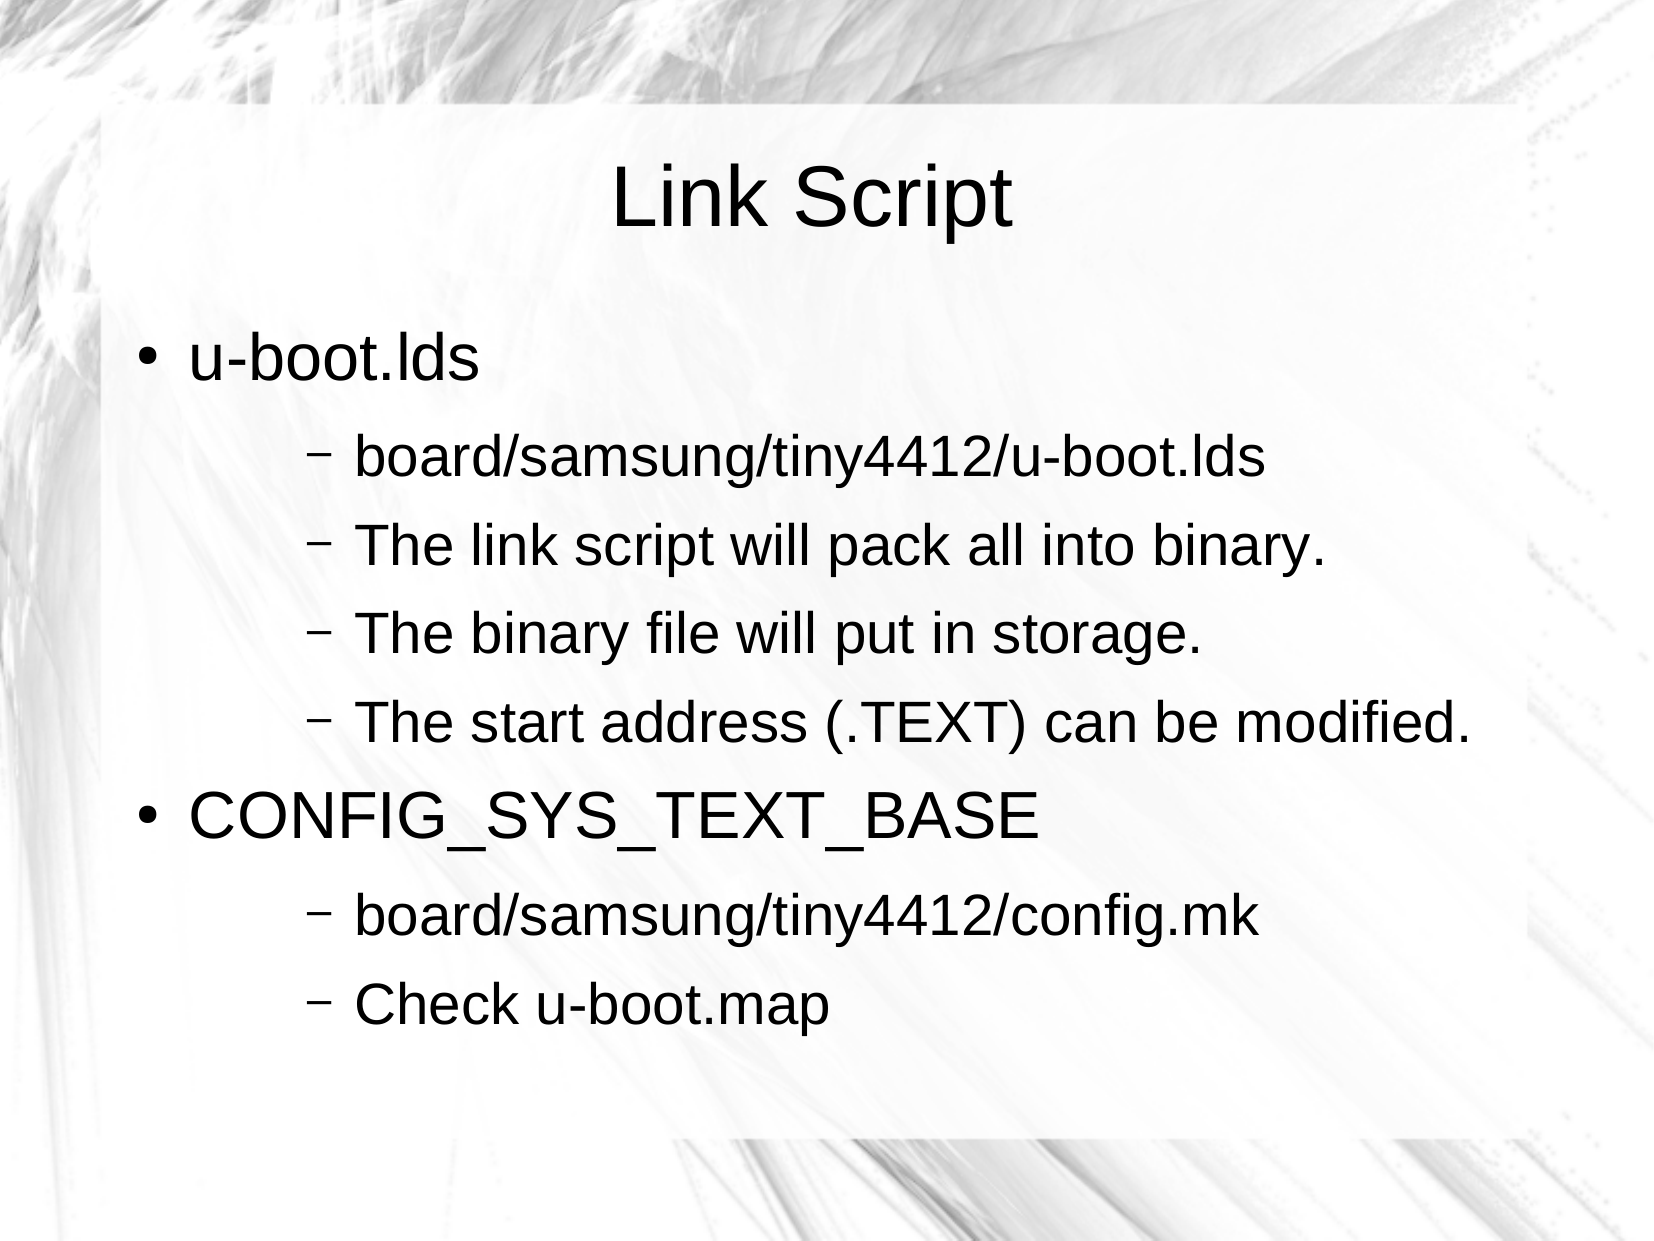

# Link Script
u-boot.lds
board/samsung/tiny4412/u-boot.lds
The link script will pack all into binary.
The binary file will put in storage.
The start address (.TEXT) can be modified.
CONFIG_SYS_TEXT_BASE
board/samsung/tiny4412/config.mk
Check u-boot.map